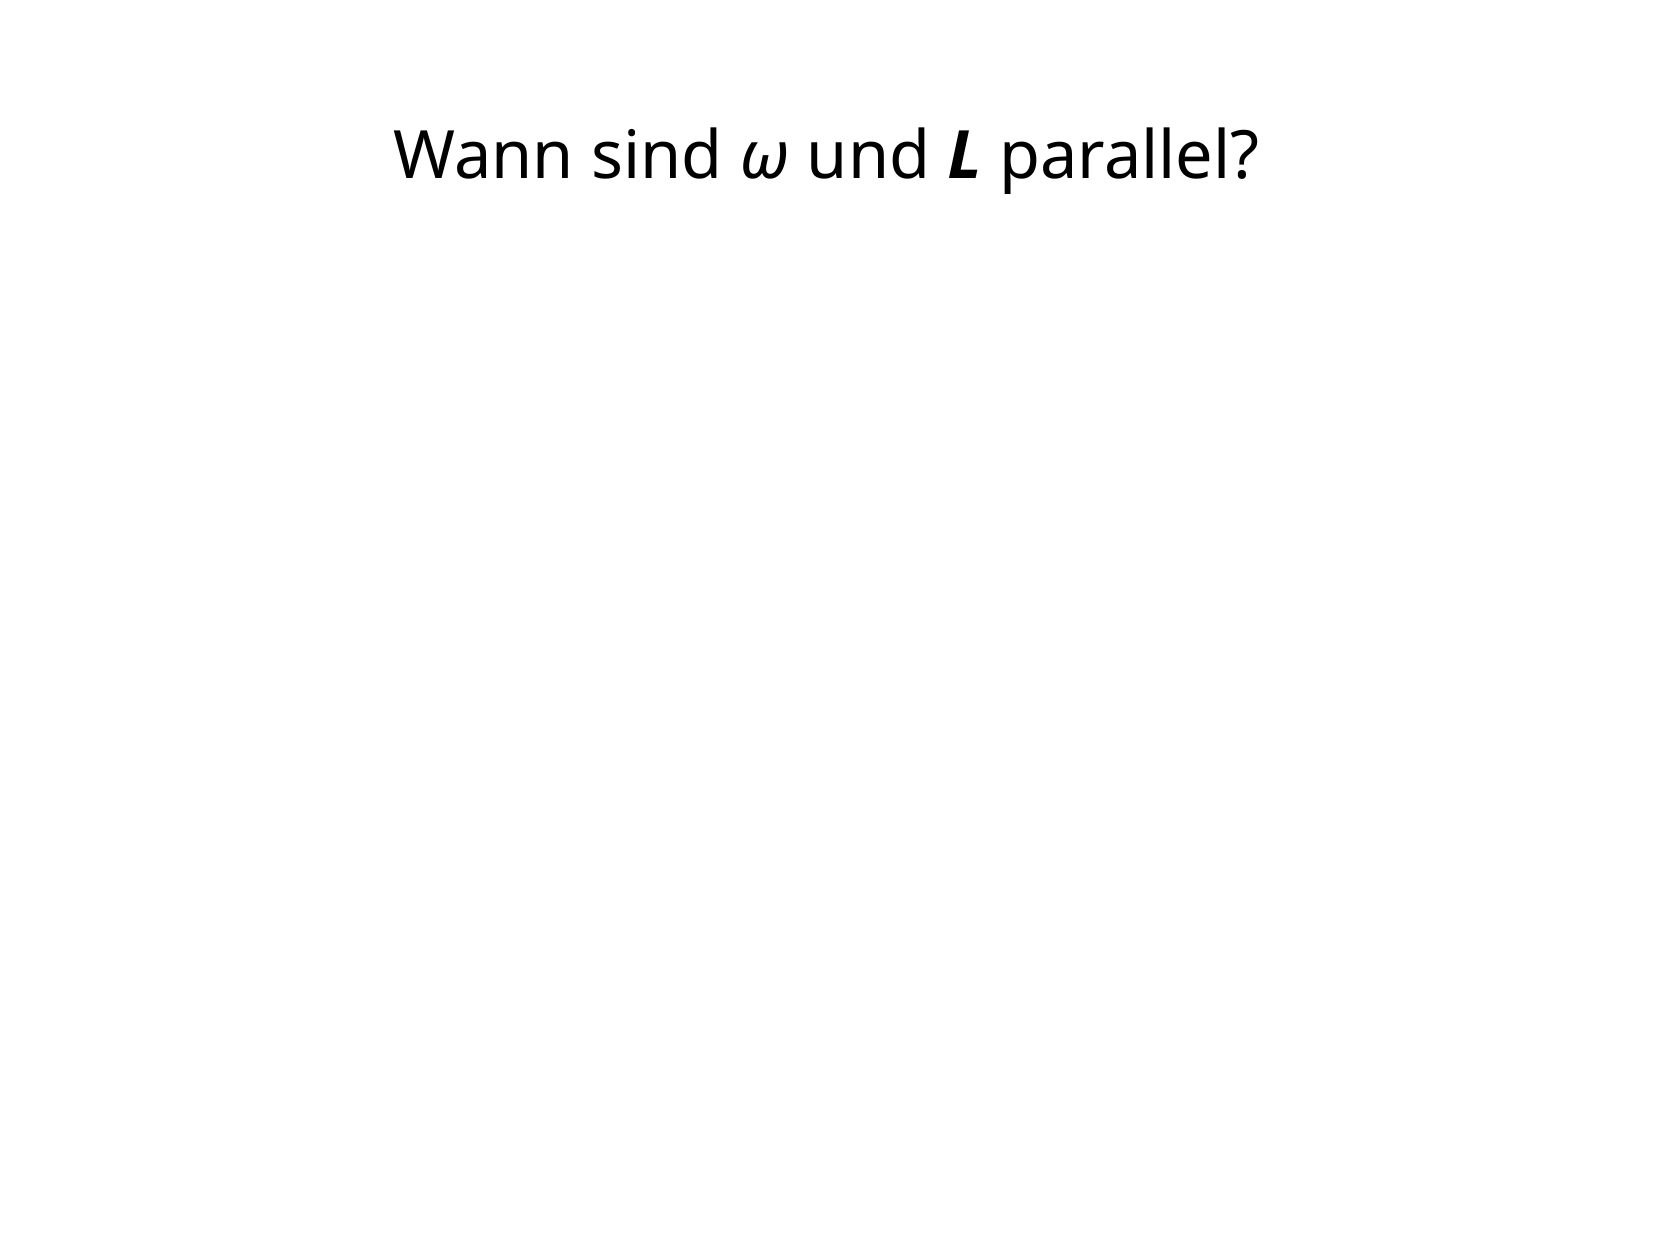

# Wann sind ω und L parallel?